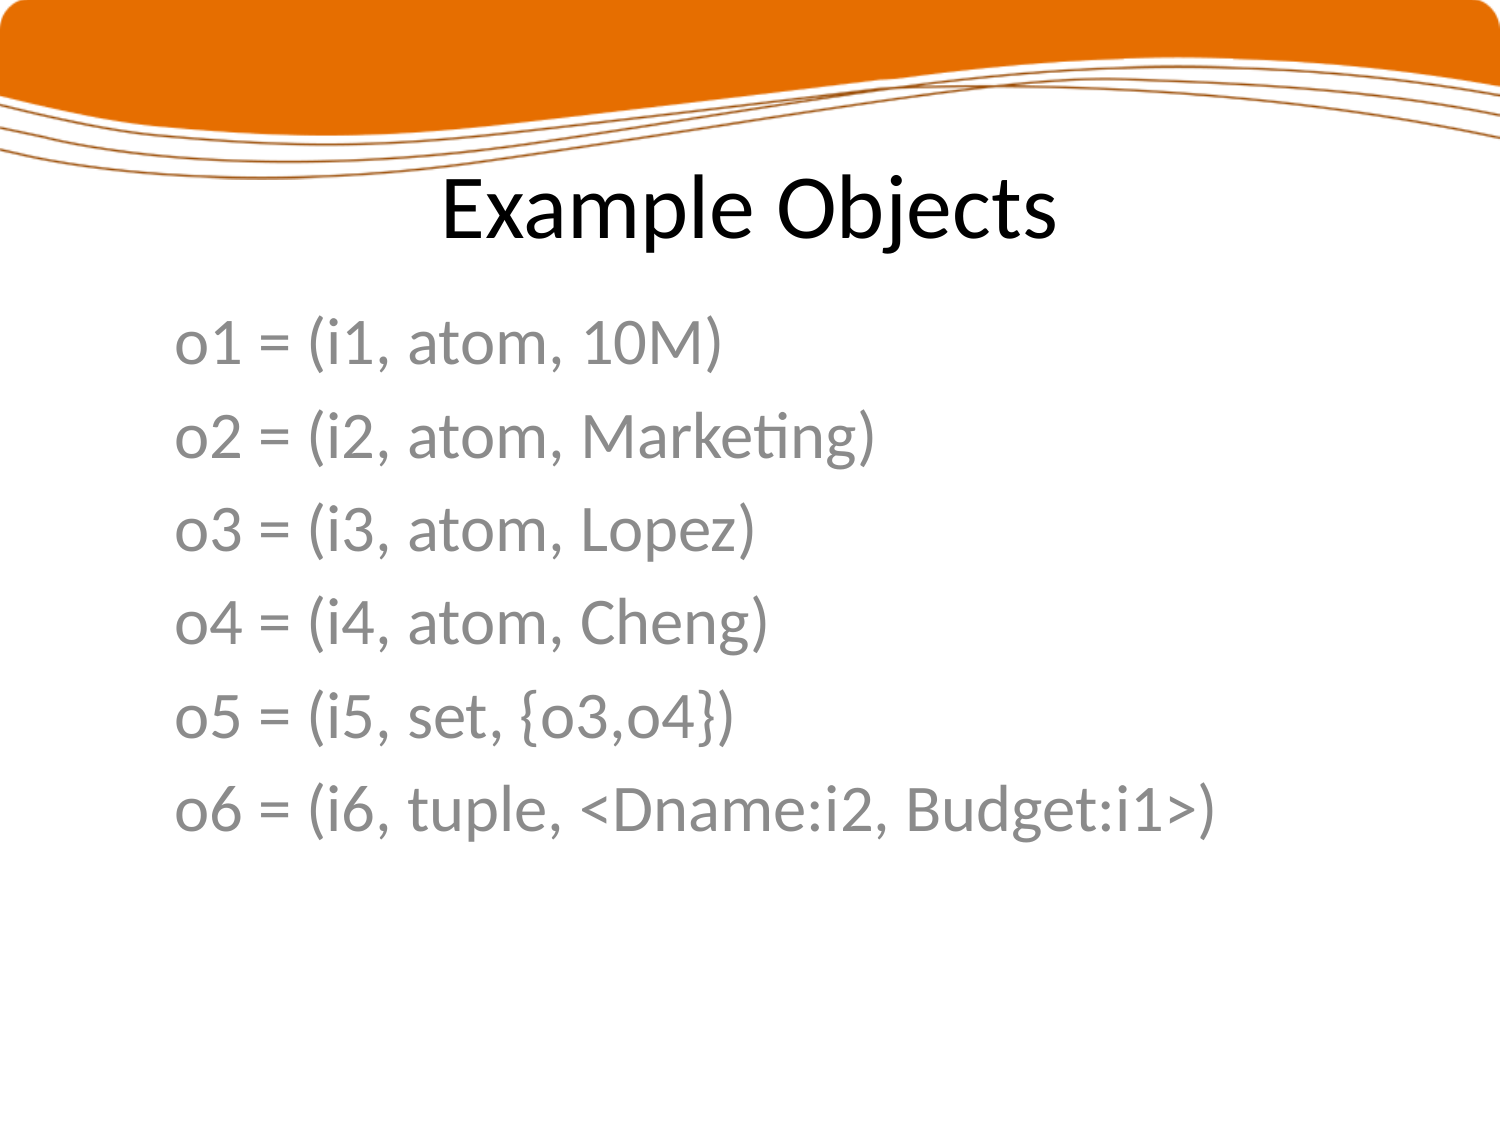

Example Objects
o1 = (i1, atom, 10M)
o2 = (i2, atom, Marketing)
o3 = (i3, atom, Lopez)
o4 = (i4, atom, Cheng)
o5 = (i5, set, {o3,o4})
o6 = (i6, tuple, <Dname:i2, Budget:i1>)